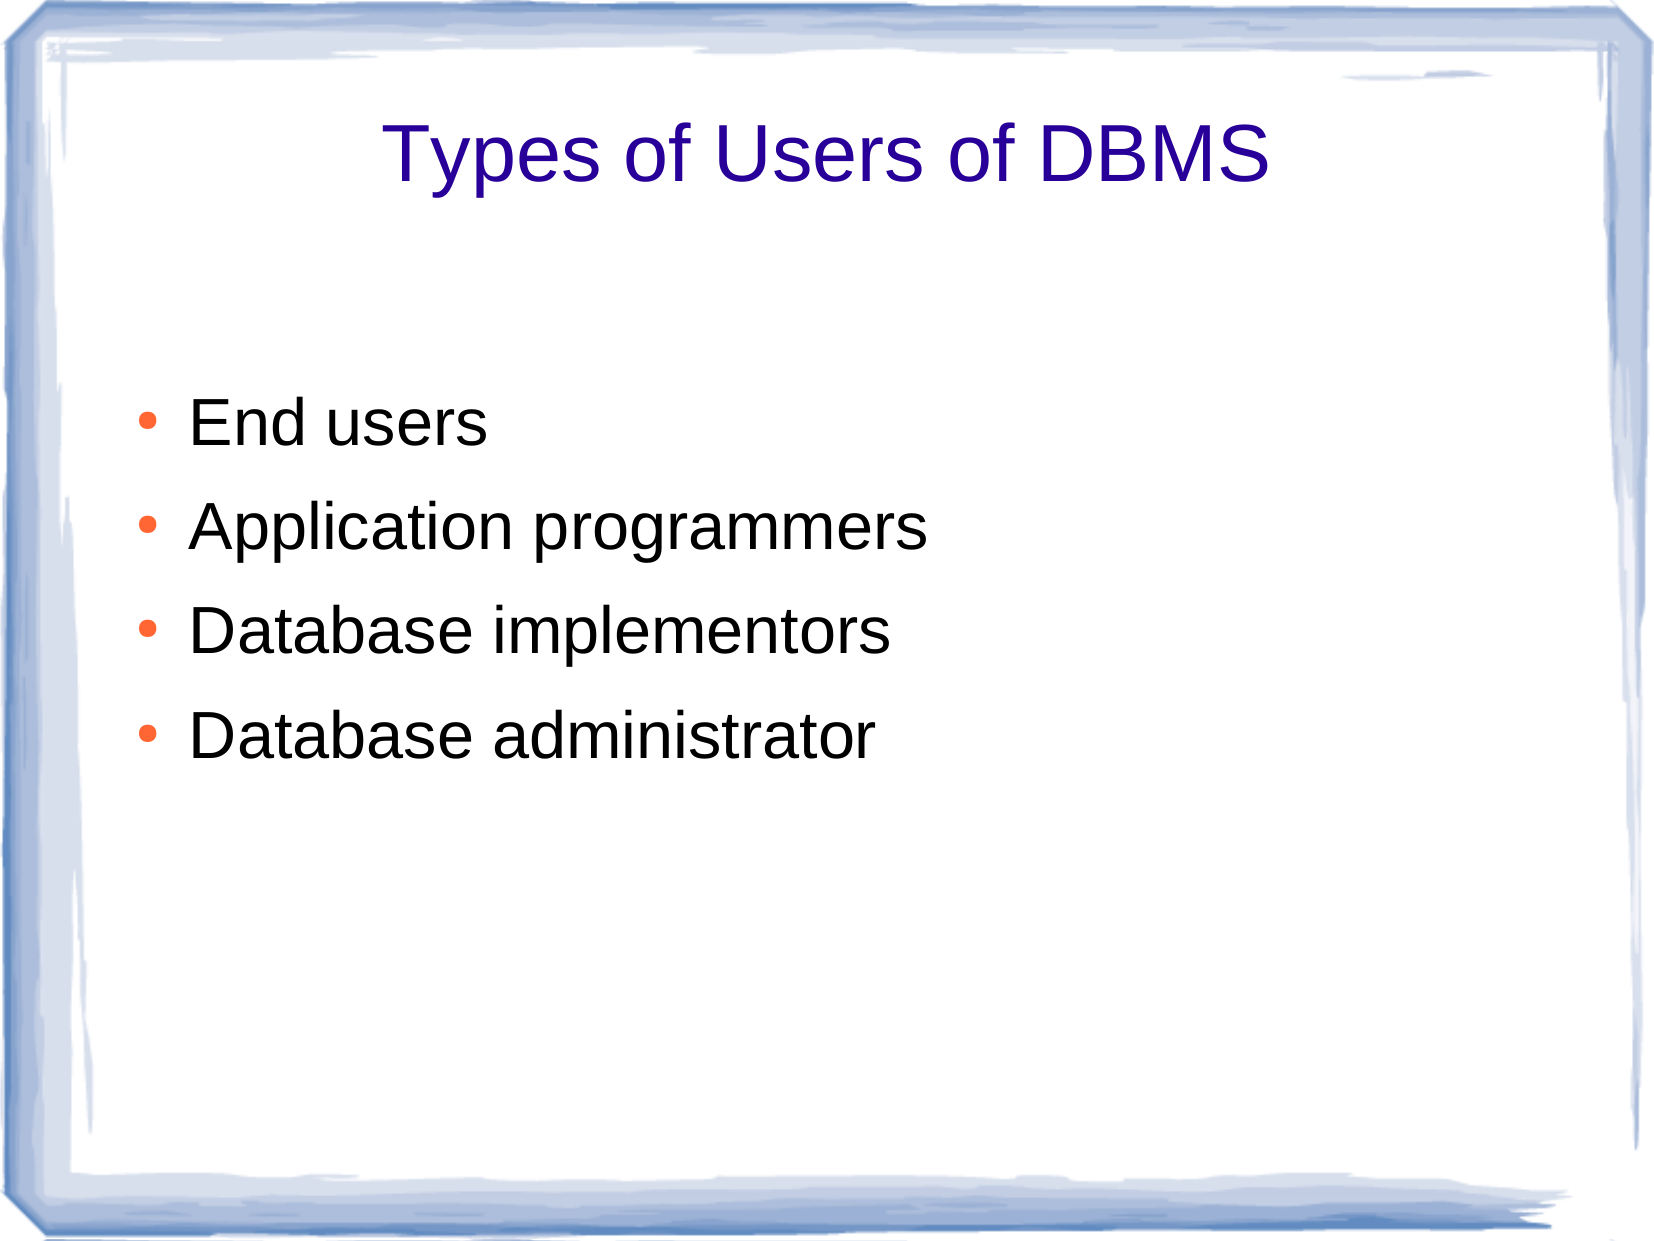

# Types of Users of DBMS
End users
Application programmers
Database implementors
Database administrator